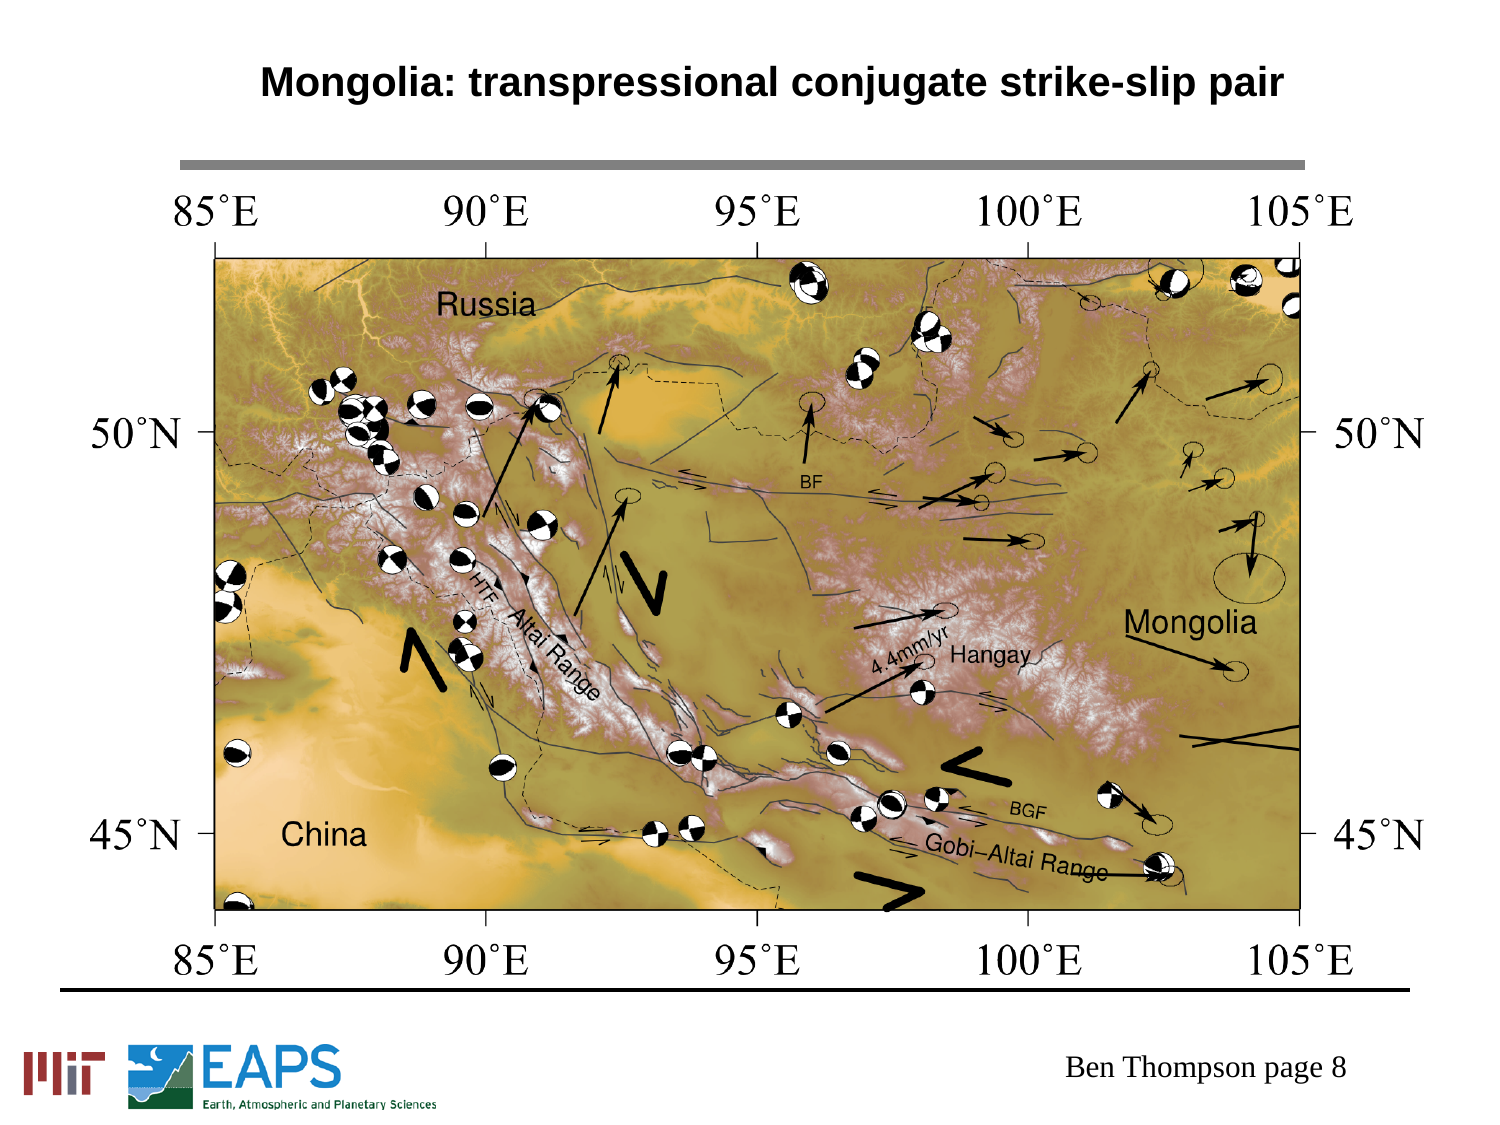

# Mongolia: transpressional conjugate strike-slip pair
8